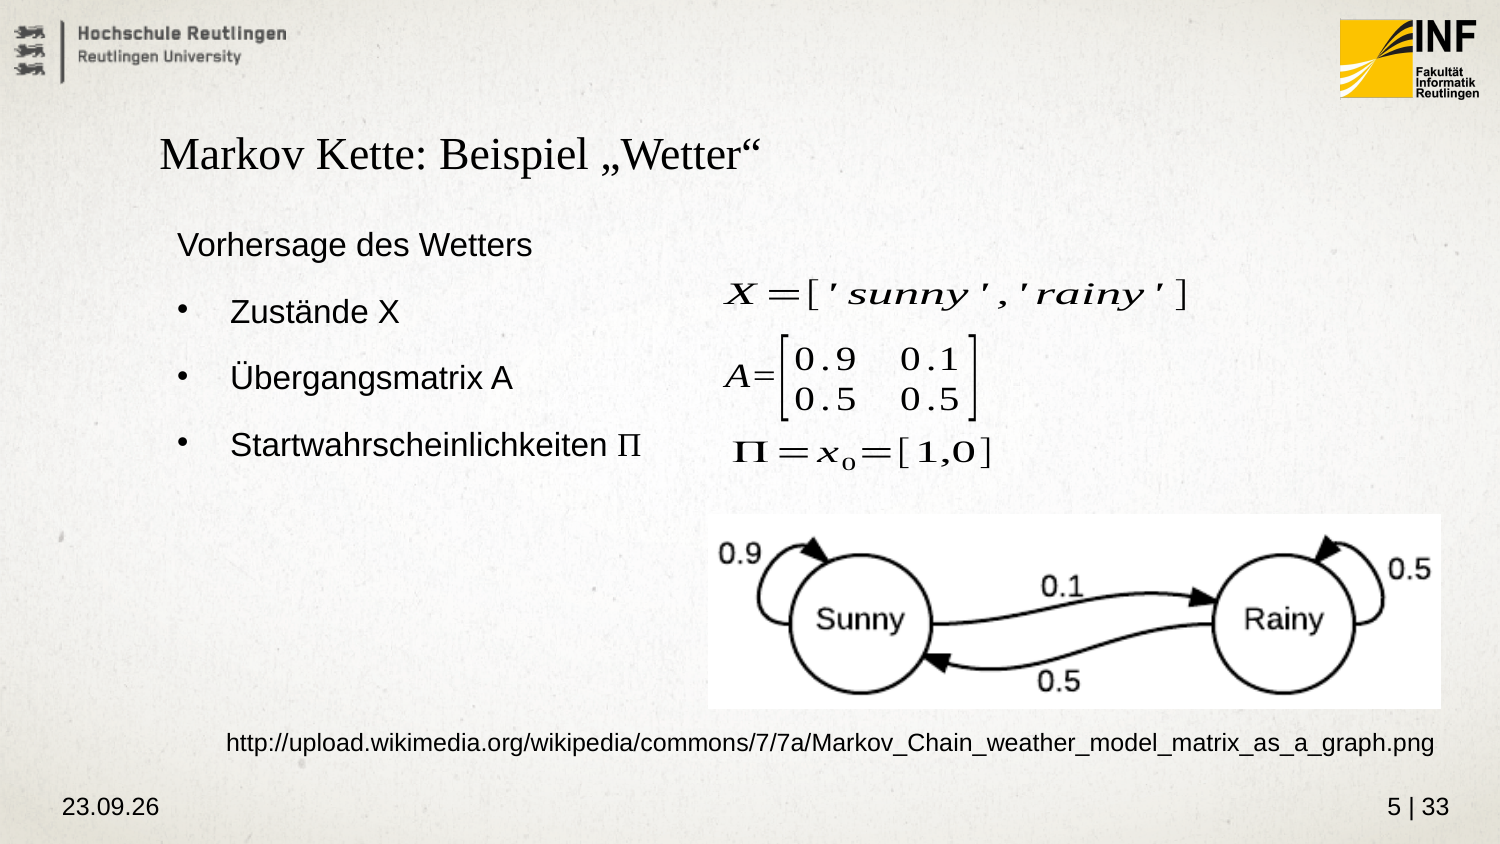

# Markov Kette: Beispiel „Wetter“
Vorhersage des Wetters
Zustände X
Übergangsmatrix A
Startwahrscheinlichkeiten Π
http://upload.wikimedia.org/wikipedia/commons/7/7a/Markov_Chain_weather_model_matrix_as_a_graph.png